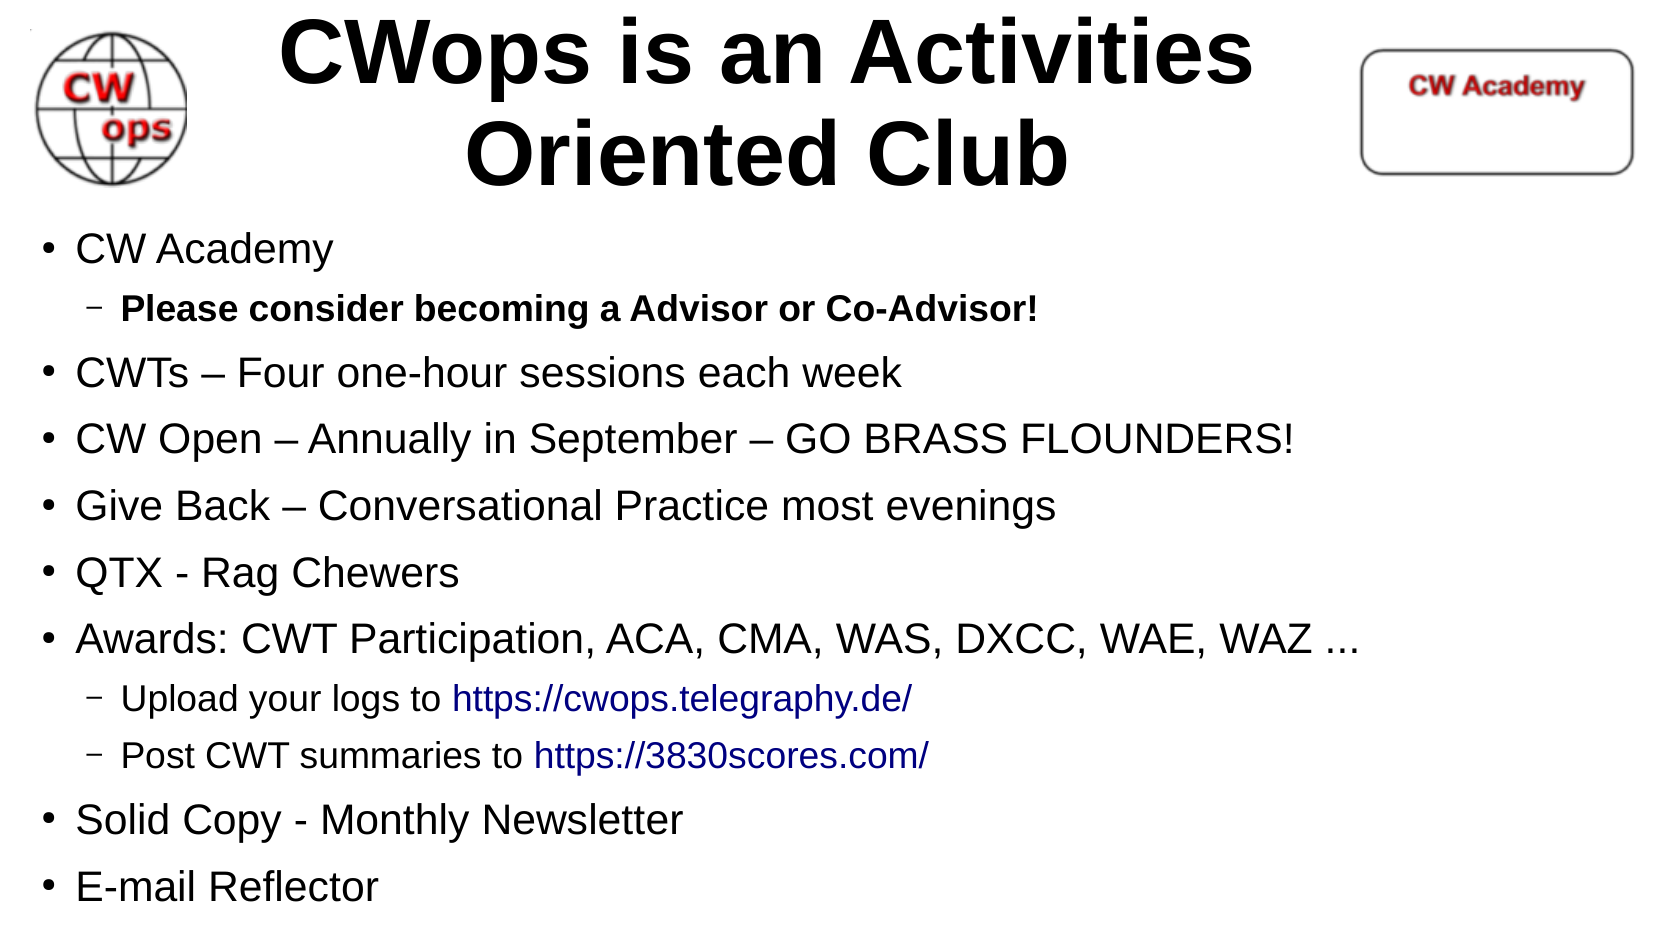

CWops is an Activities
Oriented Club
# CW Academy
Please consider becoming a Advisor or Co-Advisor!
CWTs – Four one-hour sessions each week
CW Open – Annually in September – GO BRASS FLOUNDERS!
Give Back – Conversational Practice most evenings
QTX - Rag Chewers
Awards: CWT Participation, ACA, CMA, WAS, DXCC, WAE, WAZ ...
Upload your logs to https://cwops.telegraphy.de/
Post CWT summaries to https://3830scores.com/
Solid Copy - Monthly Newsletter
E-mail Reflector